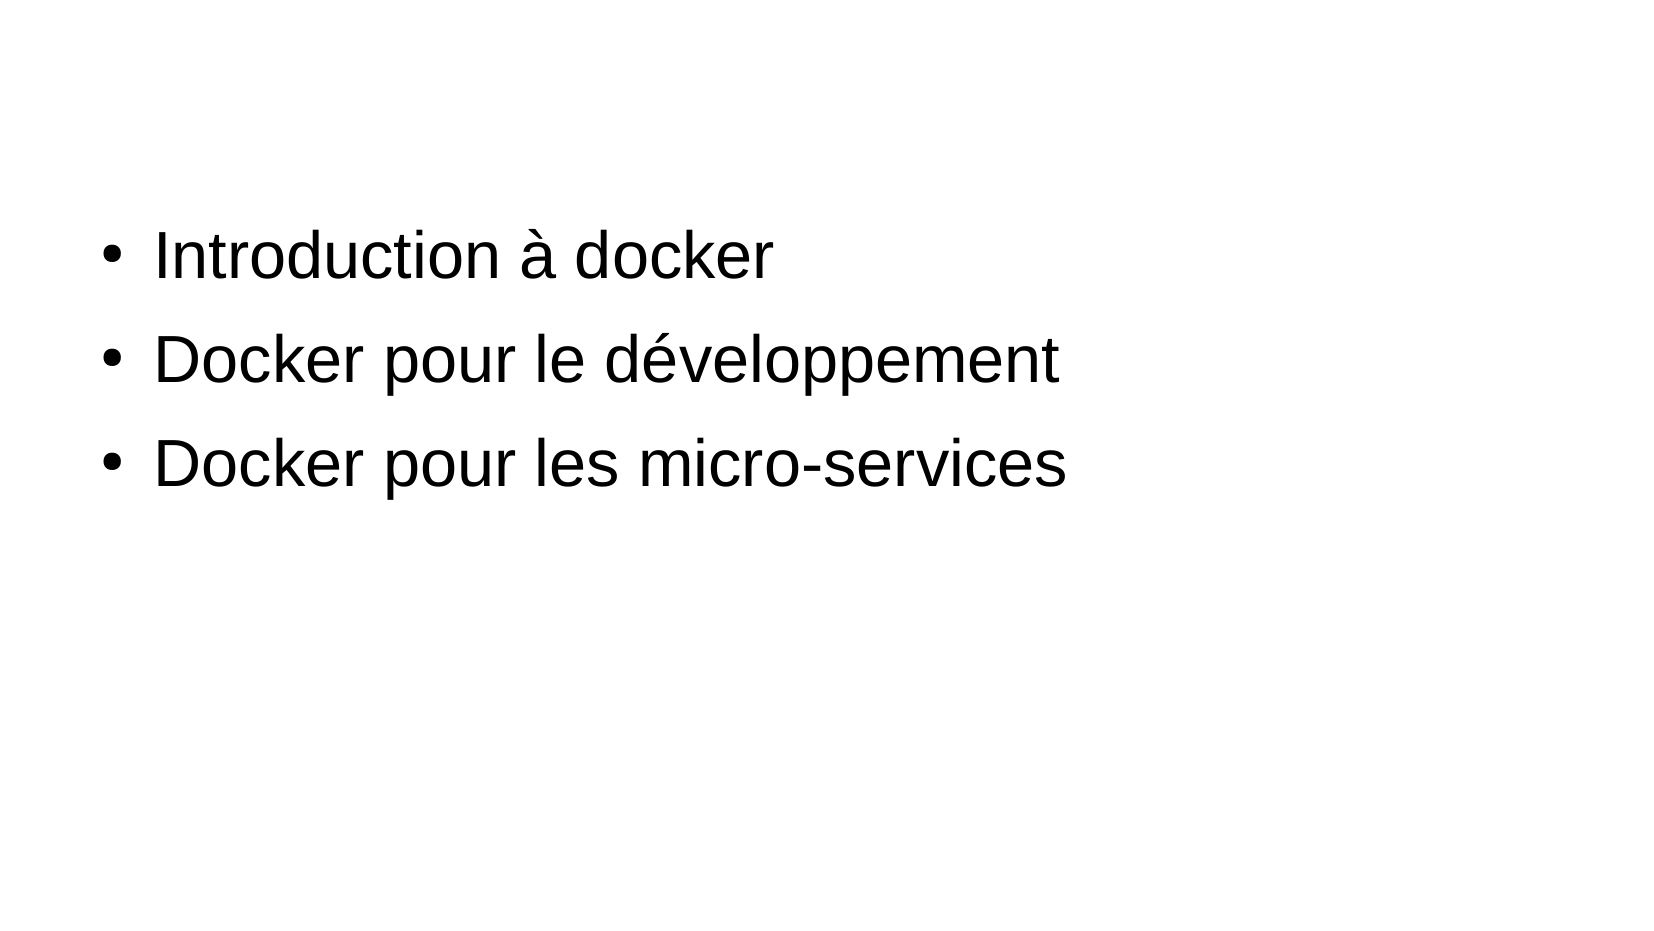

#
Introduction à docker
Docker pour le développement
Docker pour les micro-services